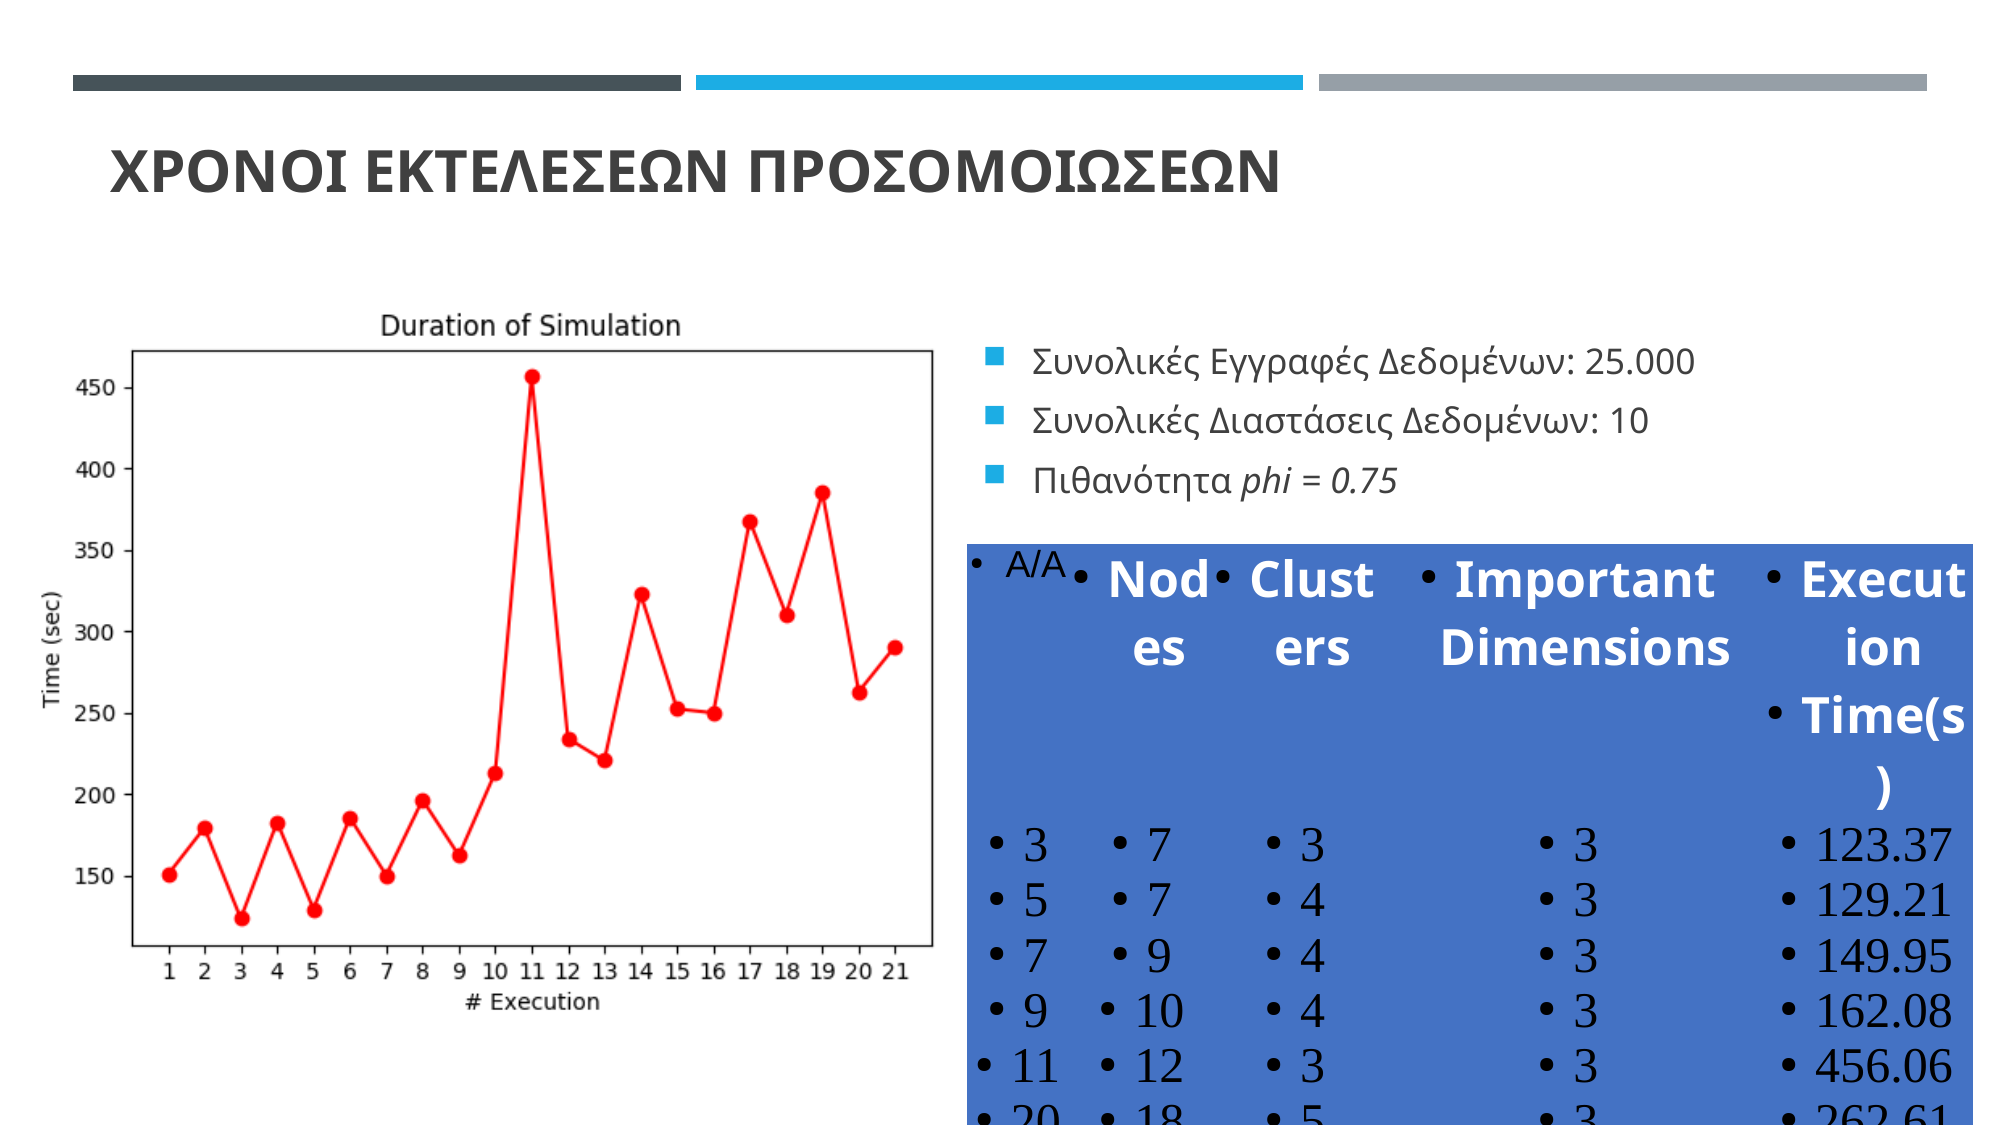

# ΧΡΟΝΟΙ ΕΚΤΕΛΕΣΕΩΝ ΠΡΟΣΟΜΟΙΩΣΕΩΝ
Συνολικές Εγγραφές Δεδομένων: 25.000
Συνολικές Διαστάσεις Δεδομένων: 10
Πιθανότητα phi = 0.75
| Α/Α | Nodes | Clusters | Important Dimensions | Execution Time(s) |
| --- | --- | --- | --- | --- |
| 3 | 7 | 3 | 3 | 123.37 |
| 5 | 7 | 4 | 3 | 129.21 |
| 7 | 9 | 4 | 3 | 149.95 |
| 9 | 10 | 4 | 3 | 162.08 |
| 11 | 12 | 3 | 3 | 456.06 |
| 20 | 18 | 5 | 3 | 262.61 |